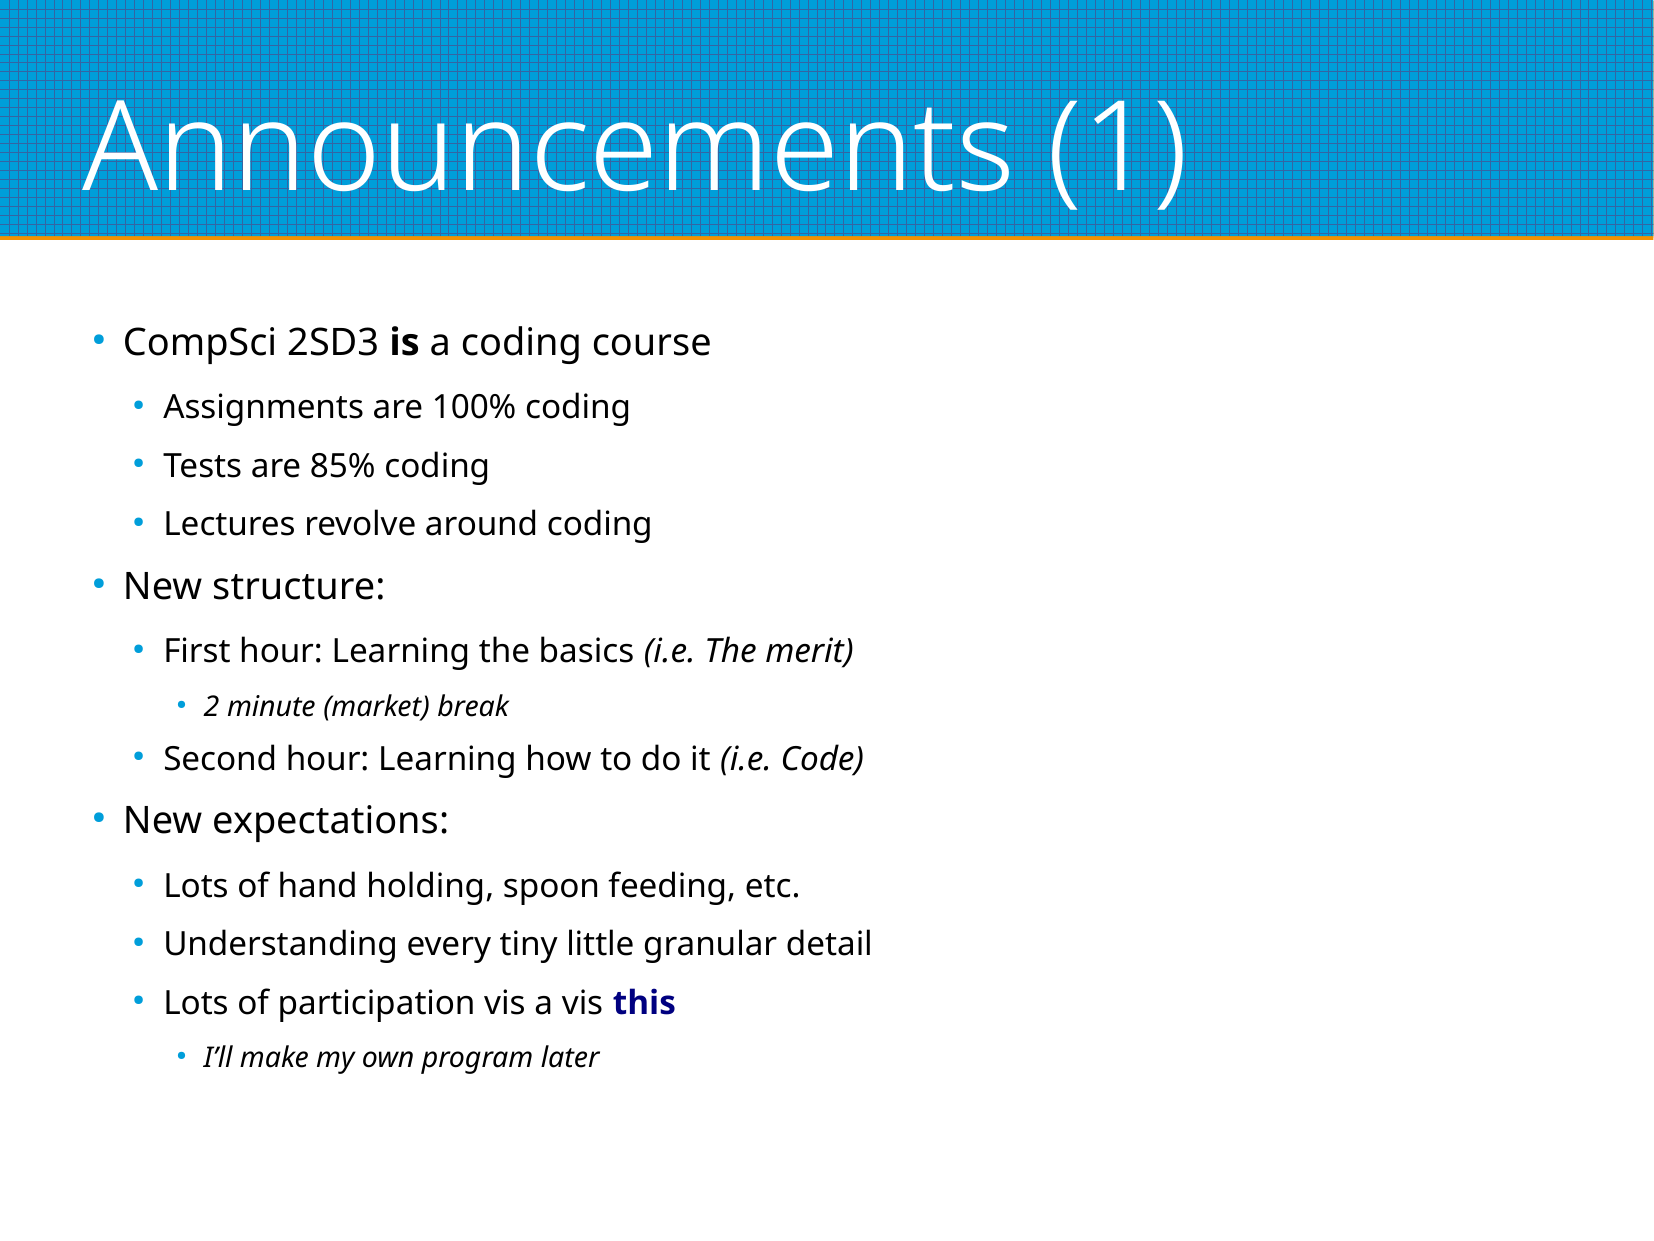

# Announcements (1)
CompSci 2SD3 is a coding course
Assignments are 100% coding
Tests are 85% coding
Lectures revolve around coding
New structure:
First hour: Learning the basics (i.e. The merit)
2 minute (market) break
Second hour: Learning how to do it (i.e. Code)
New expectations:
Lots of hand holding, spoon feeding, etc.
Understanding every tiny little granular detail
Lots of participation vis a vis this
I’ll make my own program later